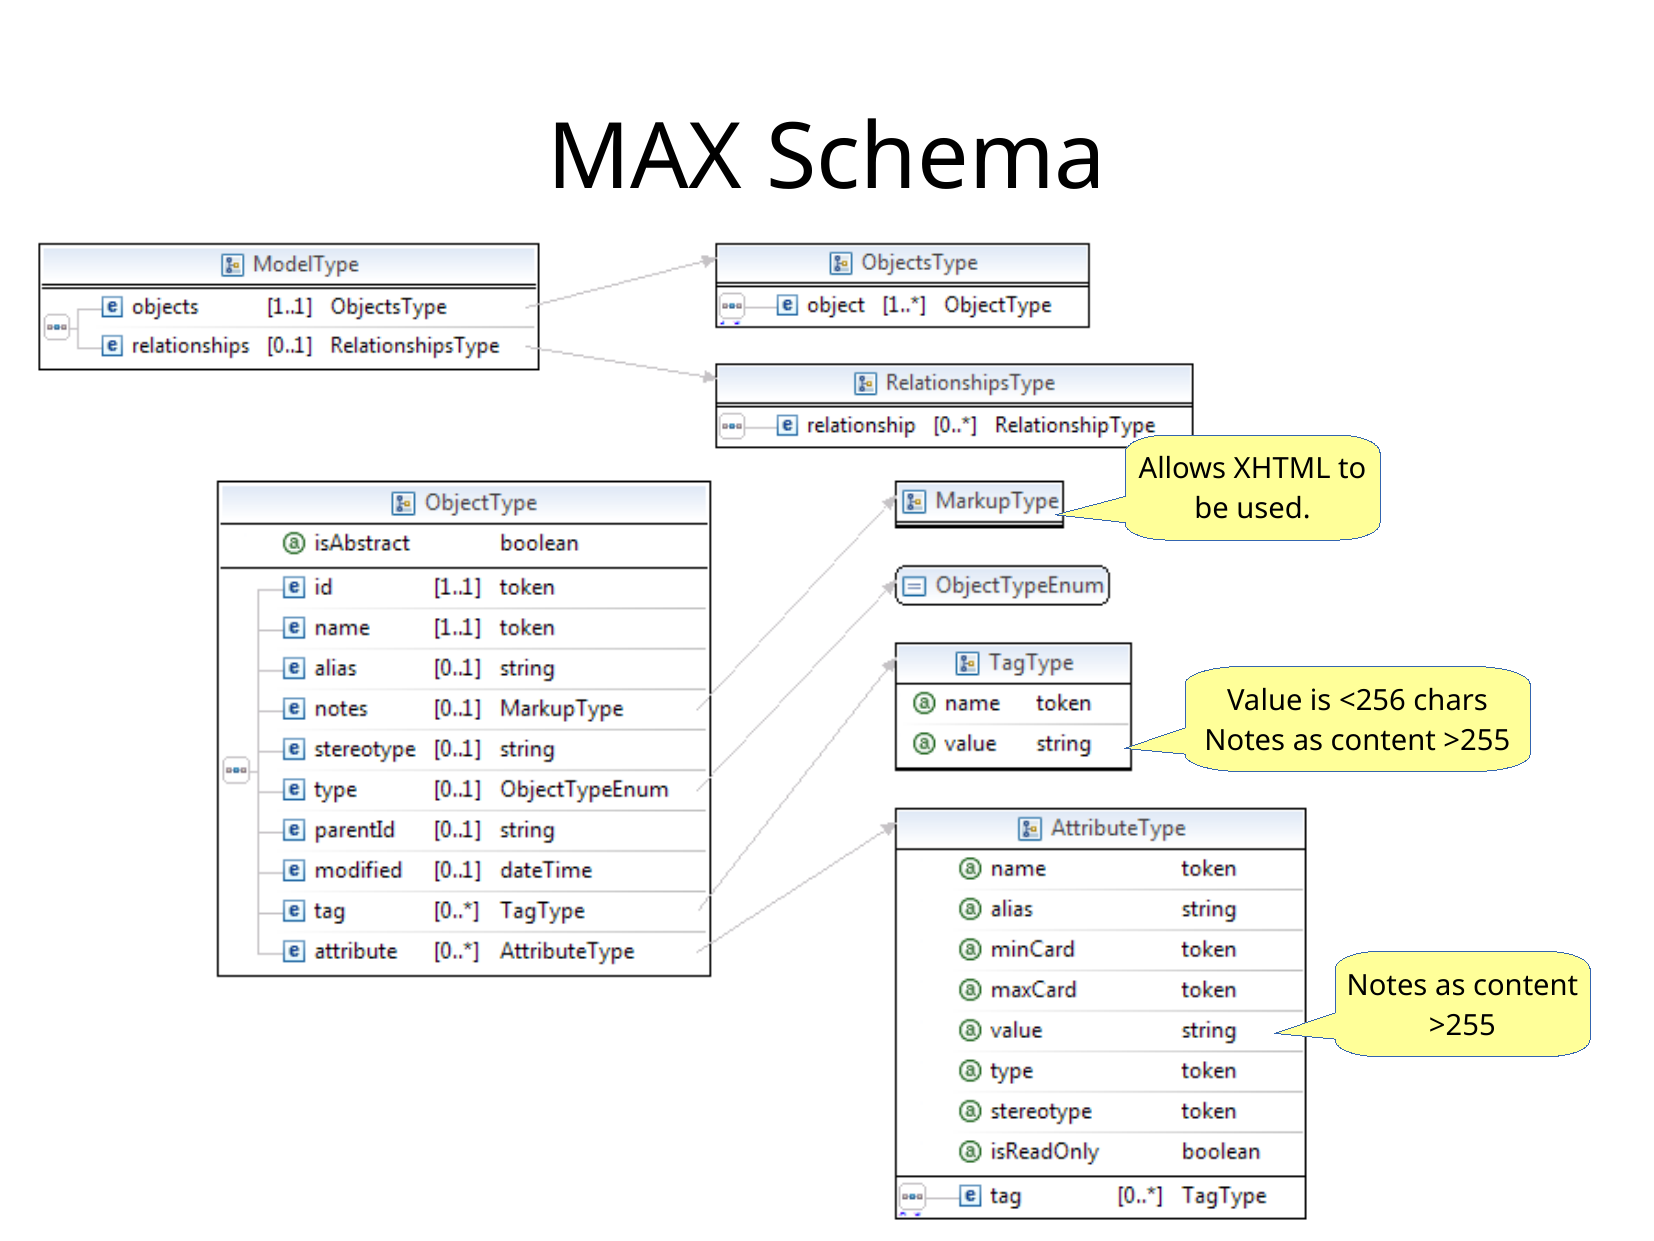

# MAX Schema
Allows XHTML to be used.
Value is <256 chars
Notes as content >255
Notes as content >255